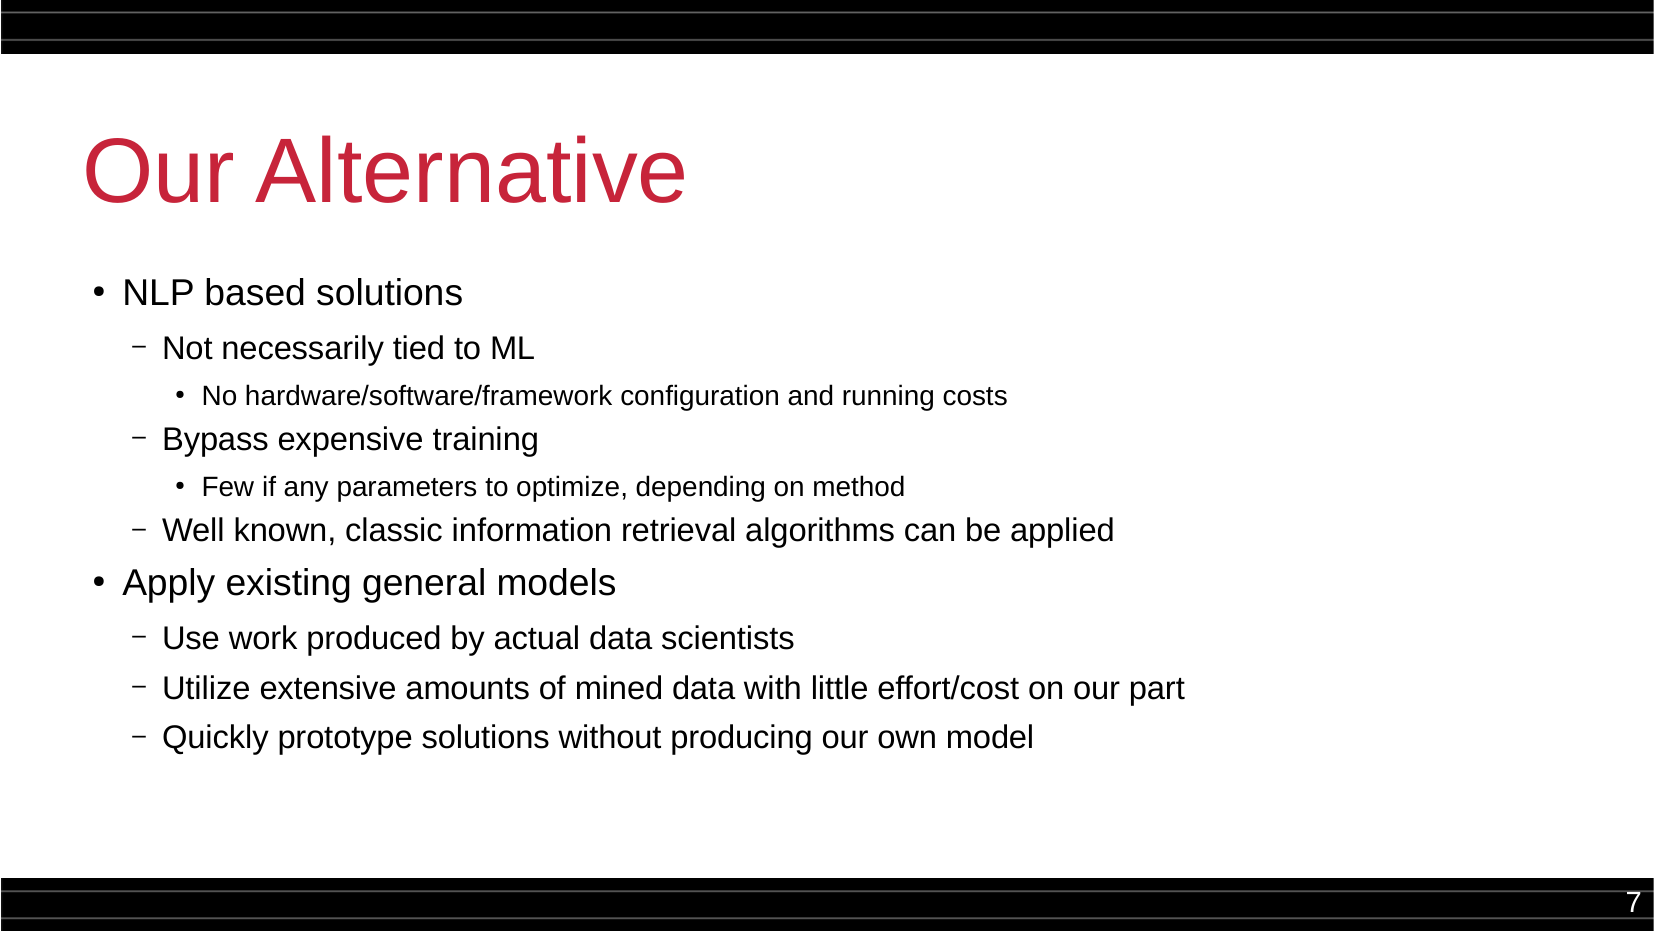

# Our Alternative
NLP based solutions
Not necessarily tied to ML
No hardware/software/framework configuration and running costs
Bypass expensive training
Few if any parameters to optimize, depending on method
Well known, classic information retrieval algorithms can be applied
Apply existing general models
Use work produced by actual data scientists
Utilize extensive amounts of mined data with little effort/cost on our part
Quickly prototype solutions without producing our own model